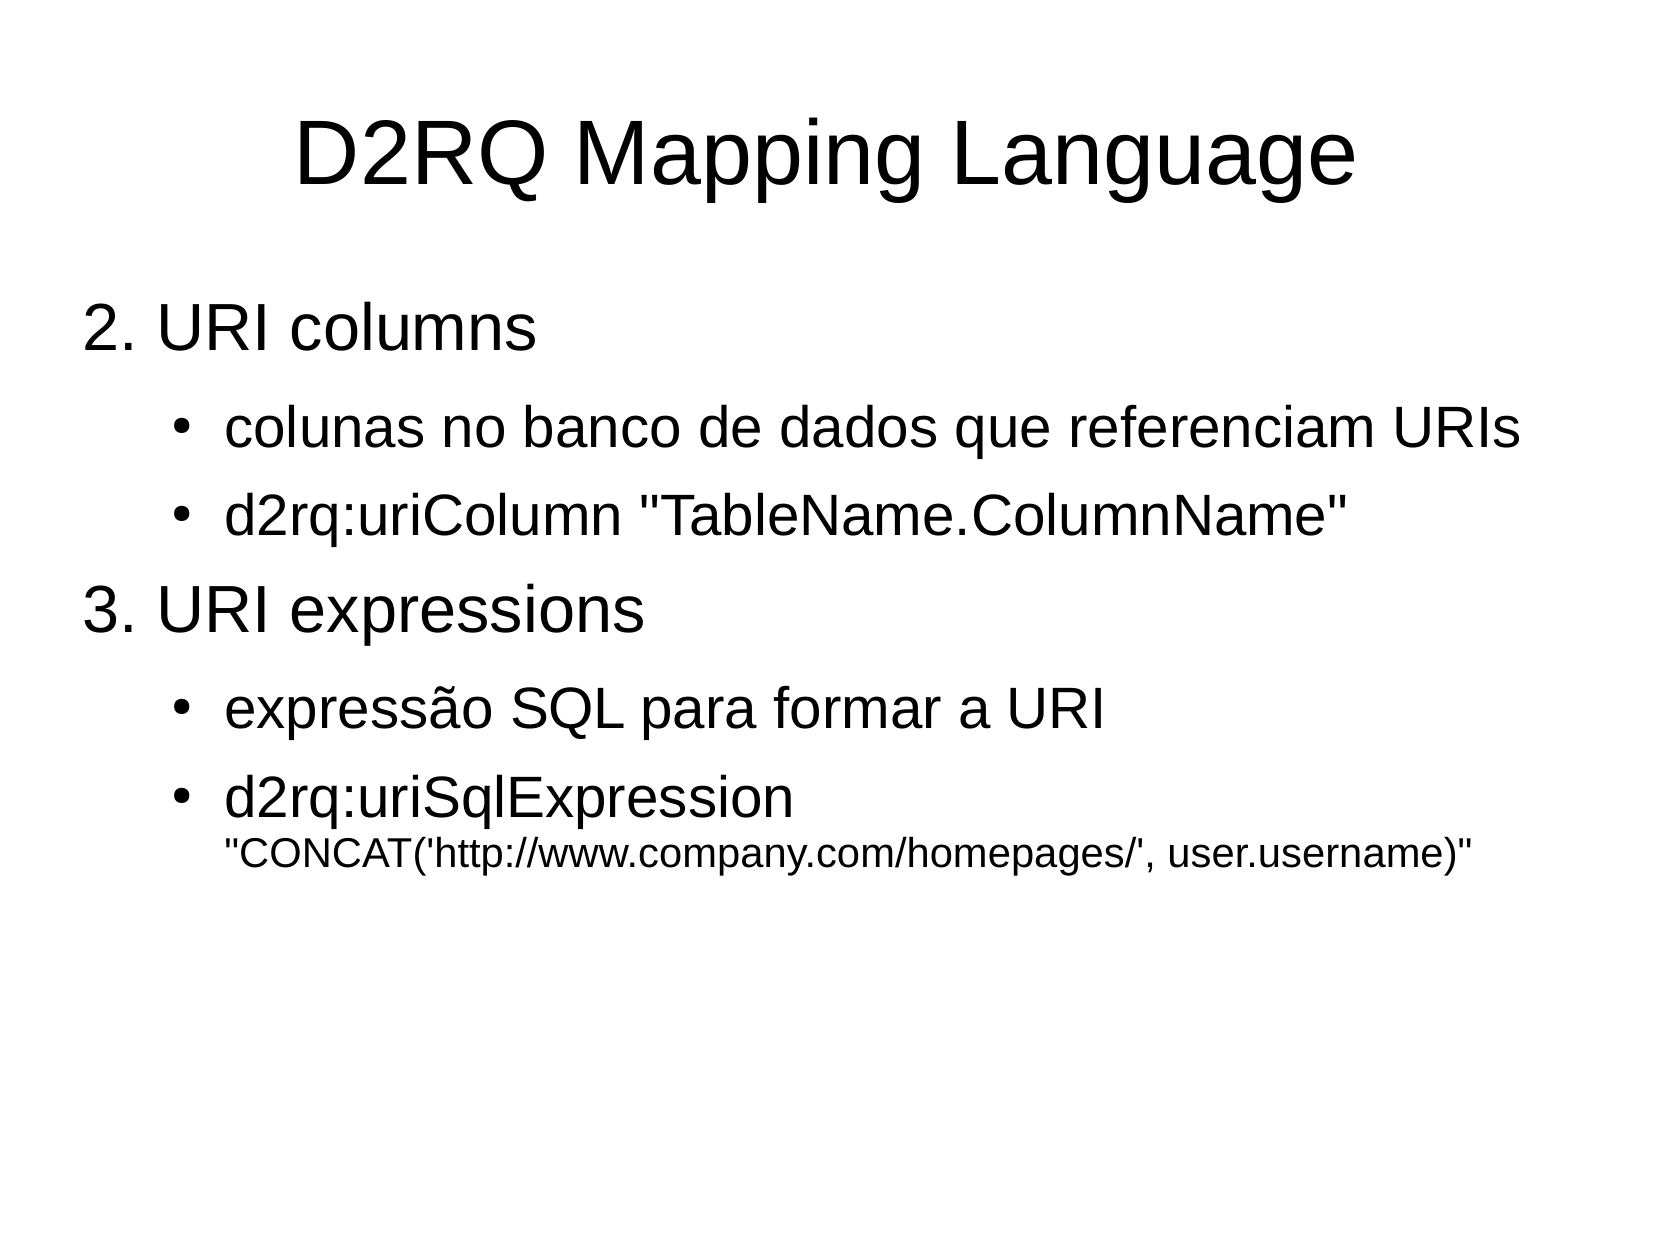

# D2RQ Mapping Language
2. URI columns
colunas no banco de dados que referenciam URIs
d2rq:uriColumn "TableName.ColumnName"
3. URI expressions
expressão SQL para formar a URI
d2rq:uriSqlExpression "CONCAT('http://www.company.com/homepages/', user.username)"